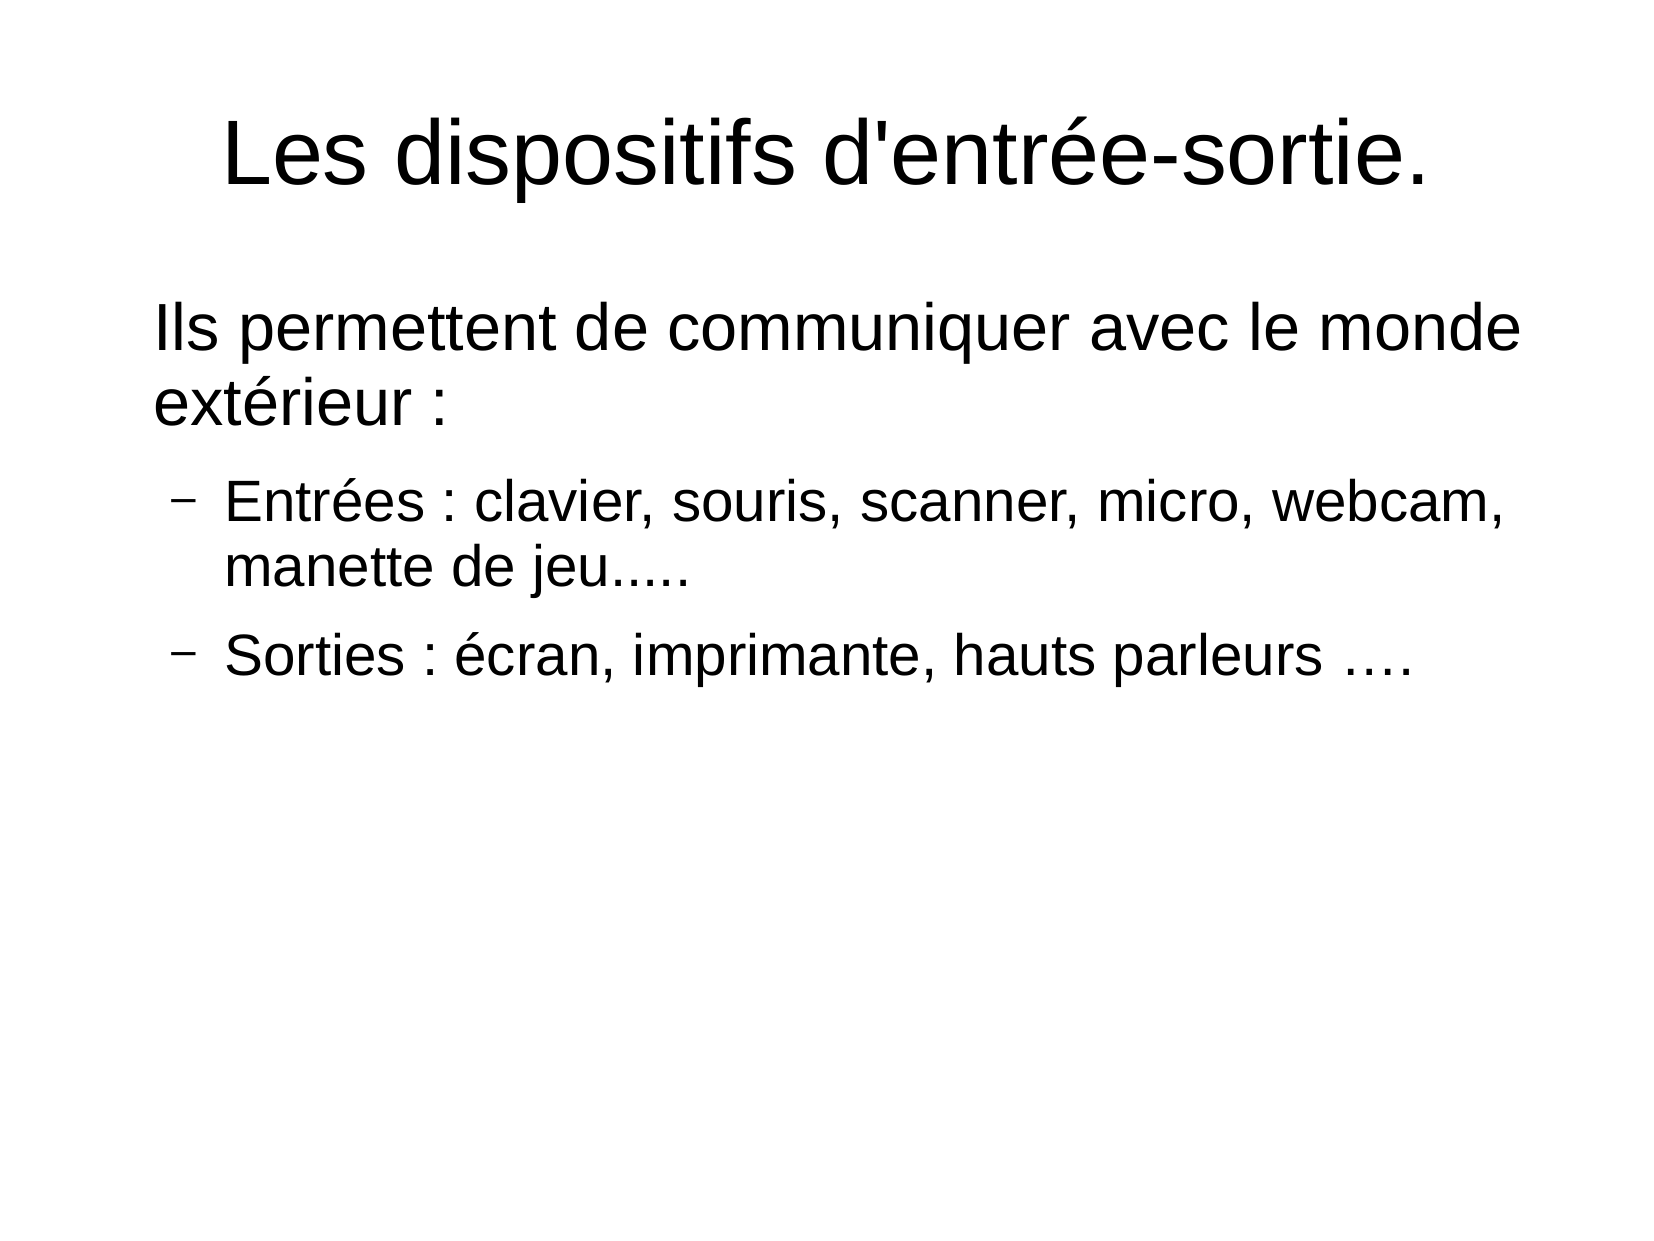

# Les dispositifs d'entrée-sortie.
Ils permettent de communiquer avec le monde extérieur :
Entrées : clavier, souris, scanner, micro, webcam, manette de jeu.....
Sorties : écran, imprimante, hauts parleurs ….